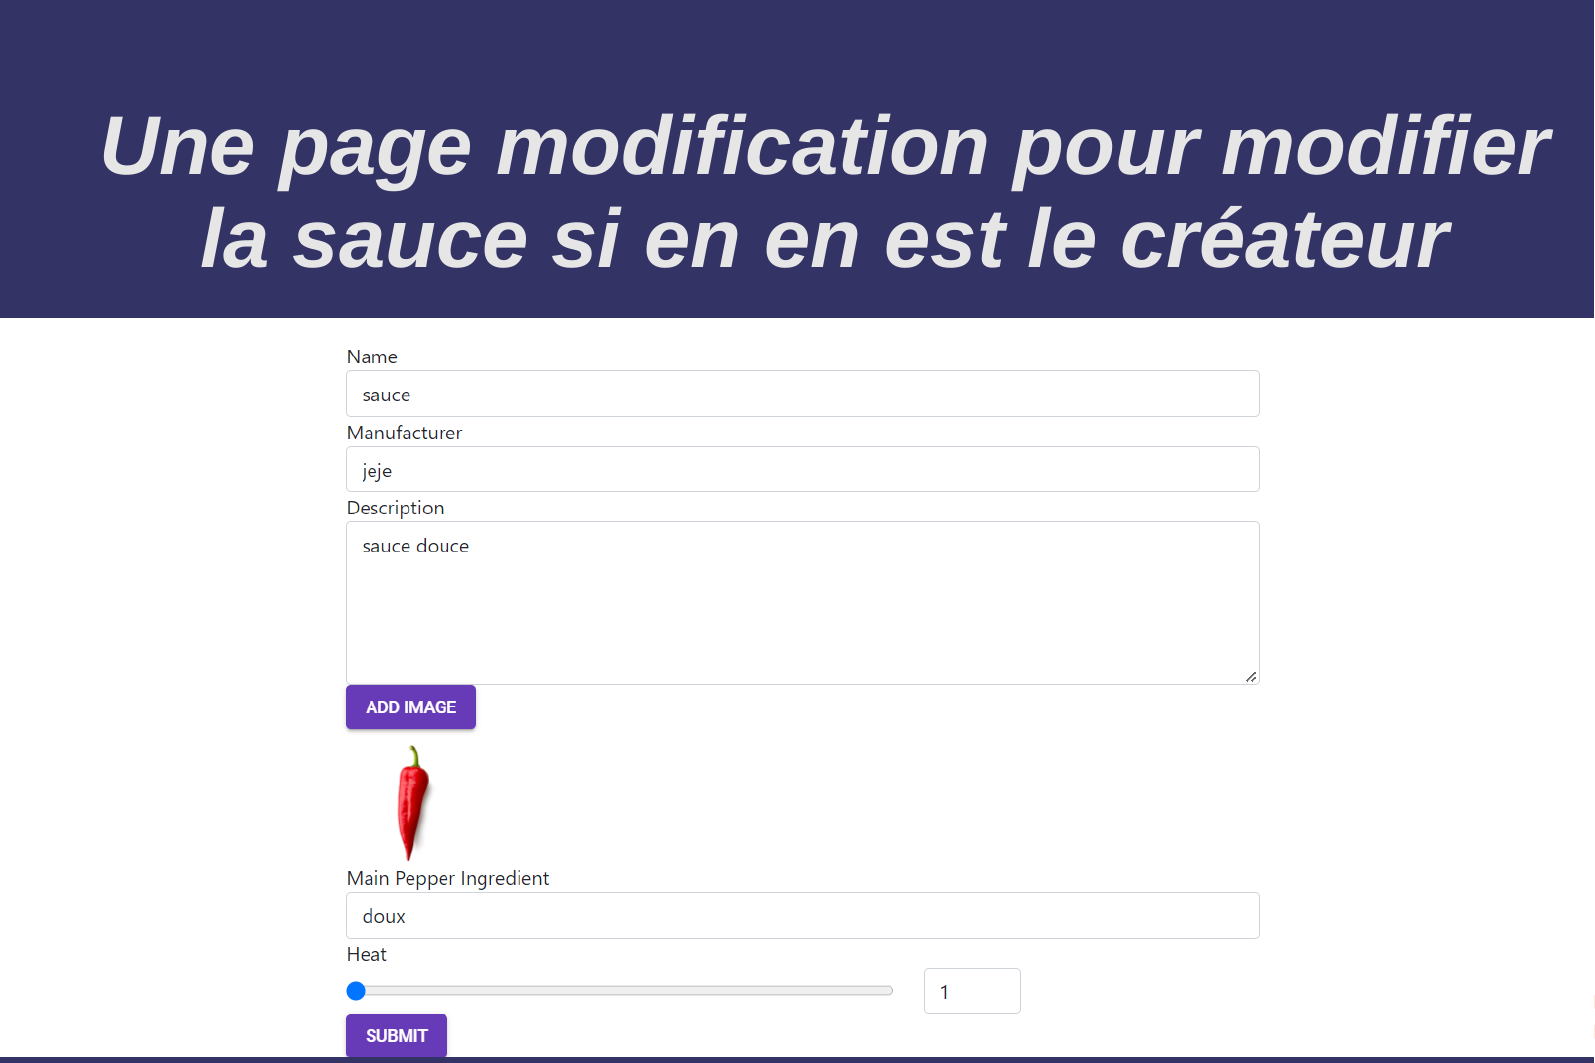

# Une page modification pour modifier la sauce si en en est le créateur